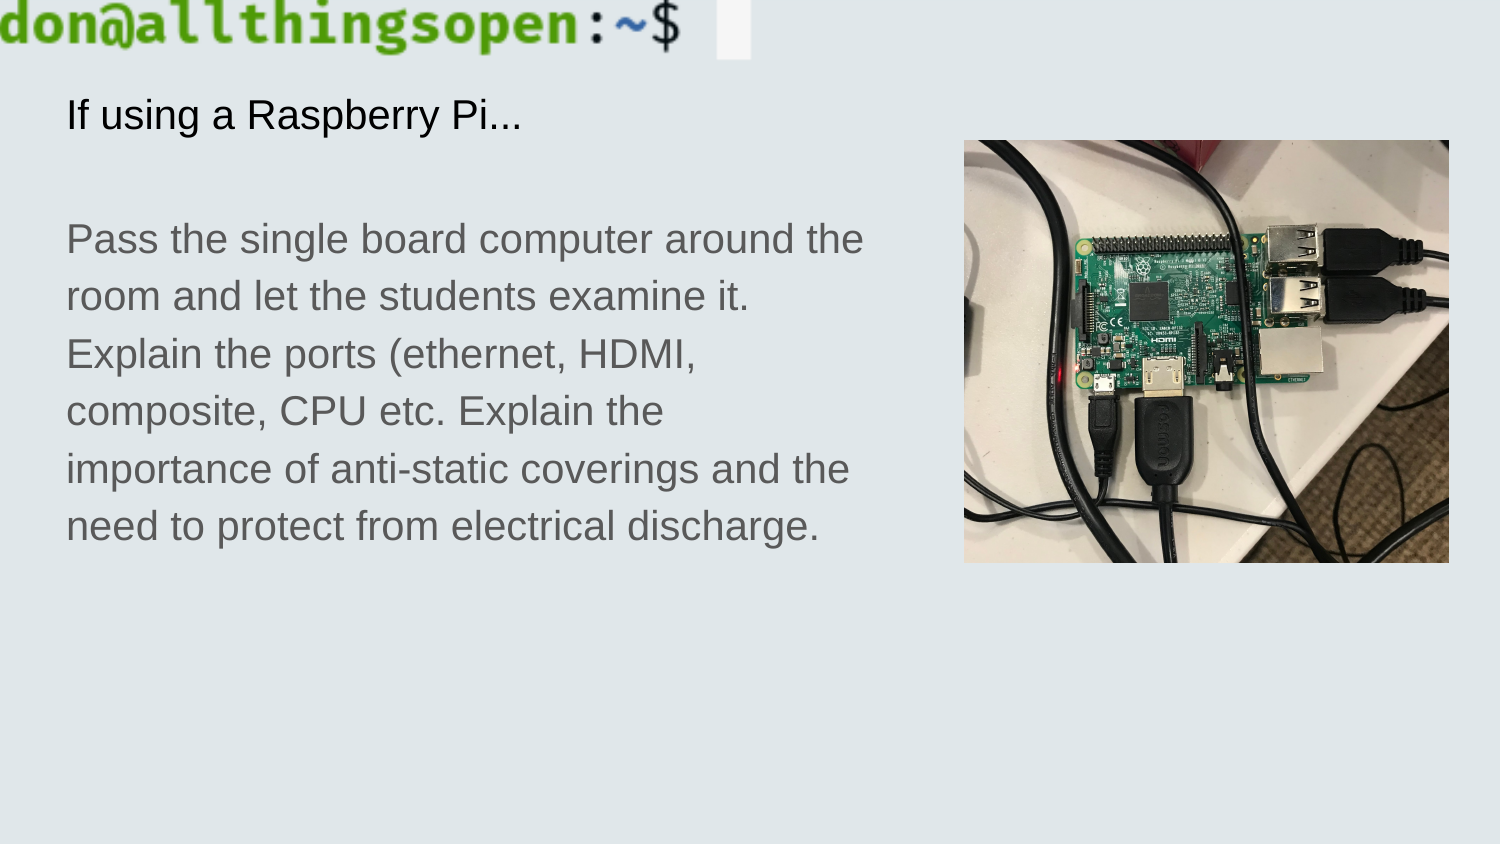

# If using a Raspberry Pi...
Pass the single board computer around the room and let the students examine it. Explain the ports (ethernet, HDMI, composite, CPU etc. Explain the importance of anti-static coverings and the need to protect from electrical discharge.